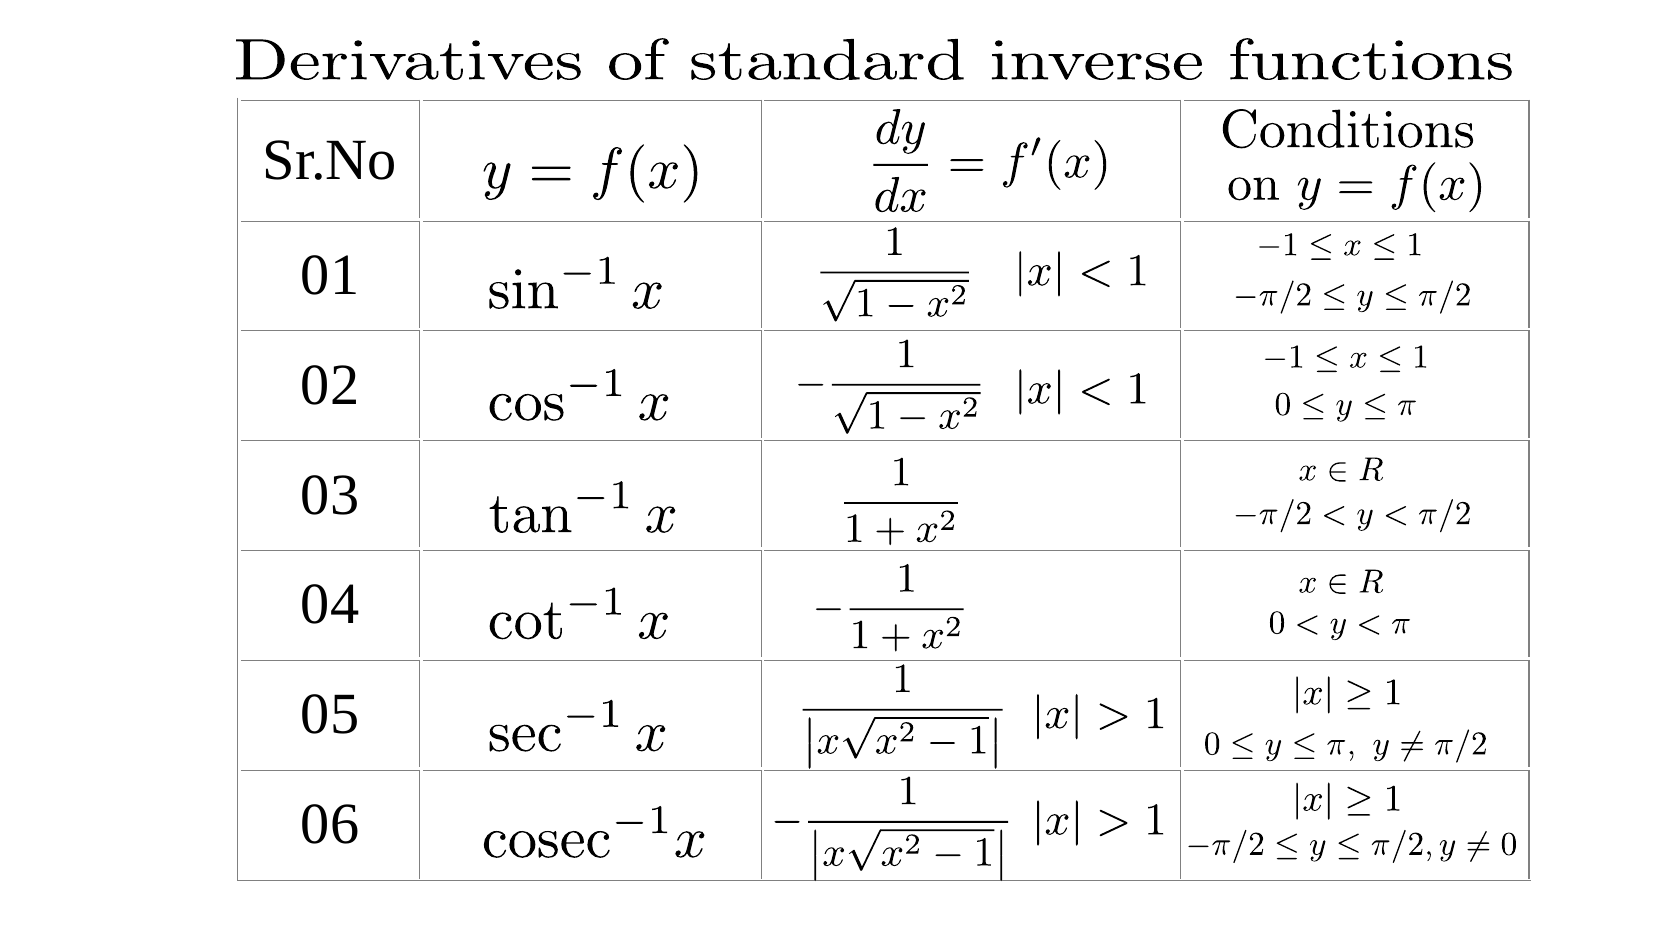

#
| Sr.No | | | |
| --- | --- | --- | --- |
| 01 | | | |
| 02 | | | |
| 03 | | | |
| 04 | | | |
| 05 | | | |
| 06 | | | |